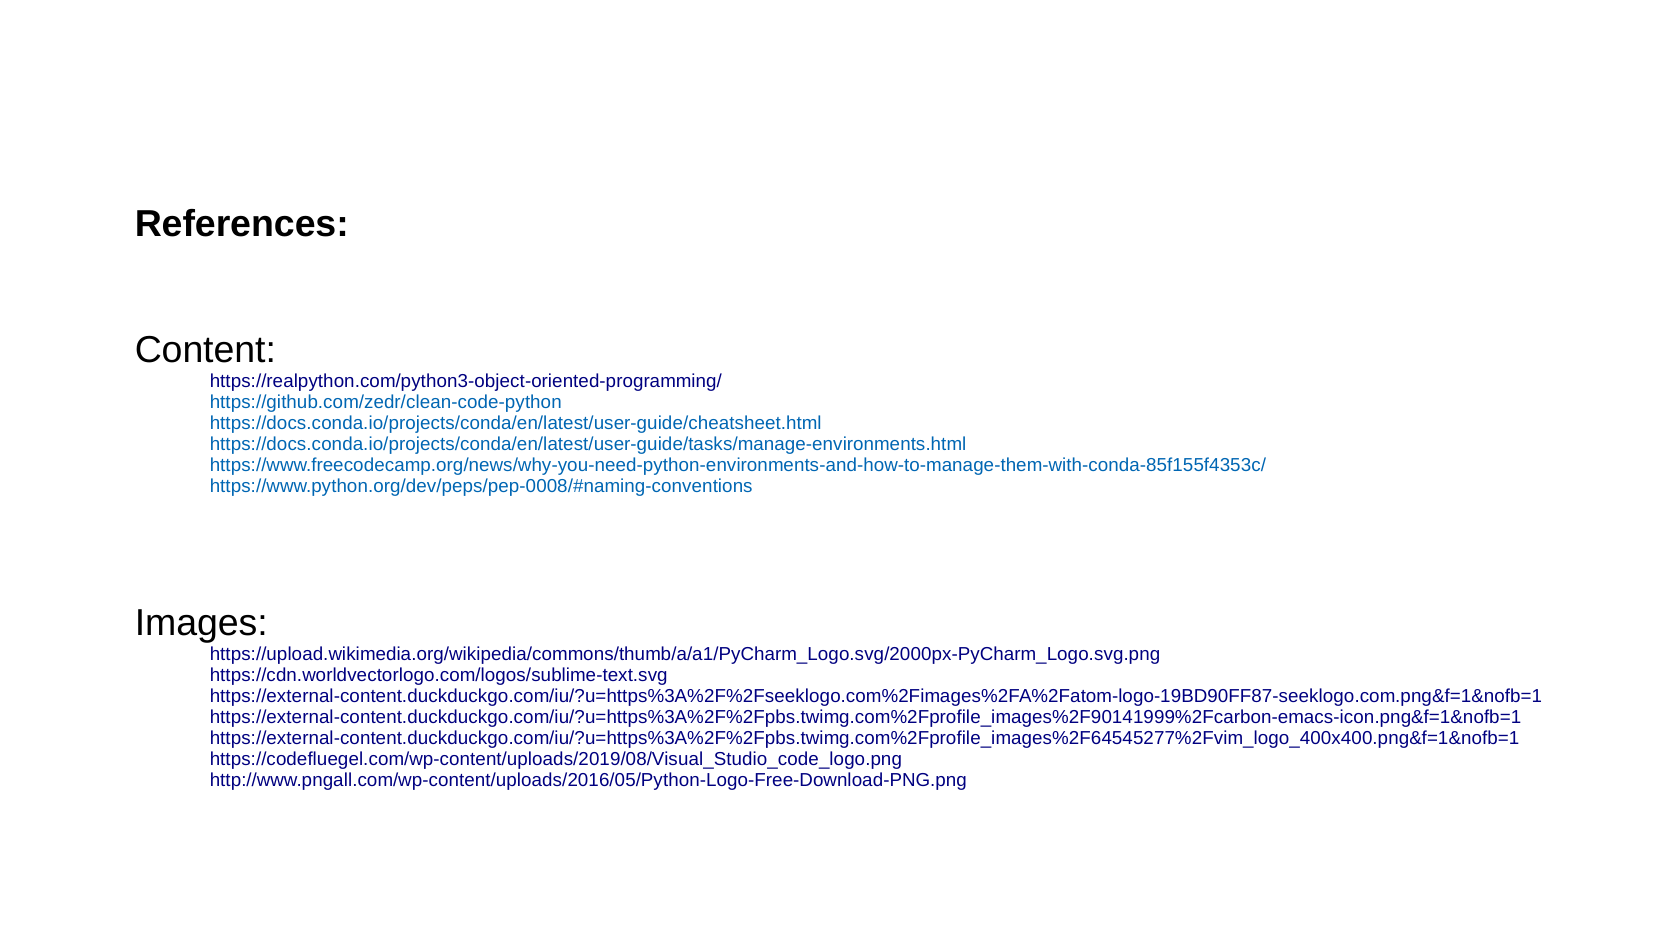

References:
Content:
	https://realpython.com/python3-object-oriented-programming/
	https://github.com/zedr/clean-code-python
	https://docs.conda.io/projects/conda/en/latest/user-guide/cheatsheet.html
	https://docs.conda.io/projects/conda/en/latest/user-guide/tasks/manage-environments.html
	https://www.freecodecamp.org/news/why-you-need-python-environments-and-how-to-manage-them-with-conda-85f155f4353c/
	https://www.python.org/dev/peps/pep-0008/#naming-conventions
Images:
	https://upload.wikimedia.org/wikipedia/commons/thumb/a/a1/PyCharm_Logo.svg/2000px-PyCharm_Logo.svg.png
	https://cdn.worldvectorlogo.com/logos/sublime-text.svg
	https://external-content.duckduckgo.com/iu/?u=https%3A%2F%2Fseeklogo.com%2Fimages%2FA%2Fatom-logo-19BD90FF87-seeklogo.com.png&f=1&nofb=1
	https://external-content.duckduckgo.com/iu/?u=https%3A%2F%2Fpbs.twimg.com%2Fprofile_images%2F90141999%2Fcarbon-emacs-icon.png&f=1&nofb=1
	https://external-content.duckduckgo.com/iu/?u=https%3A%2F%2Fpbs.twimg.com%2Fprofile_images%2F64545277%2Fvim_logo_400x400.png&f=1&nofb=1
	https://codefluegel.com/wp-content/uploads/2019/08/Visual_Studio_code_logo.png
	http://www.pngall.com/wp-content/uploads/2016/05/Python-Logo-Free-Download-PNG.png